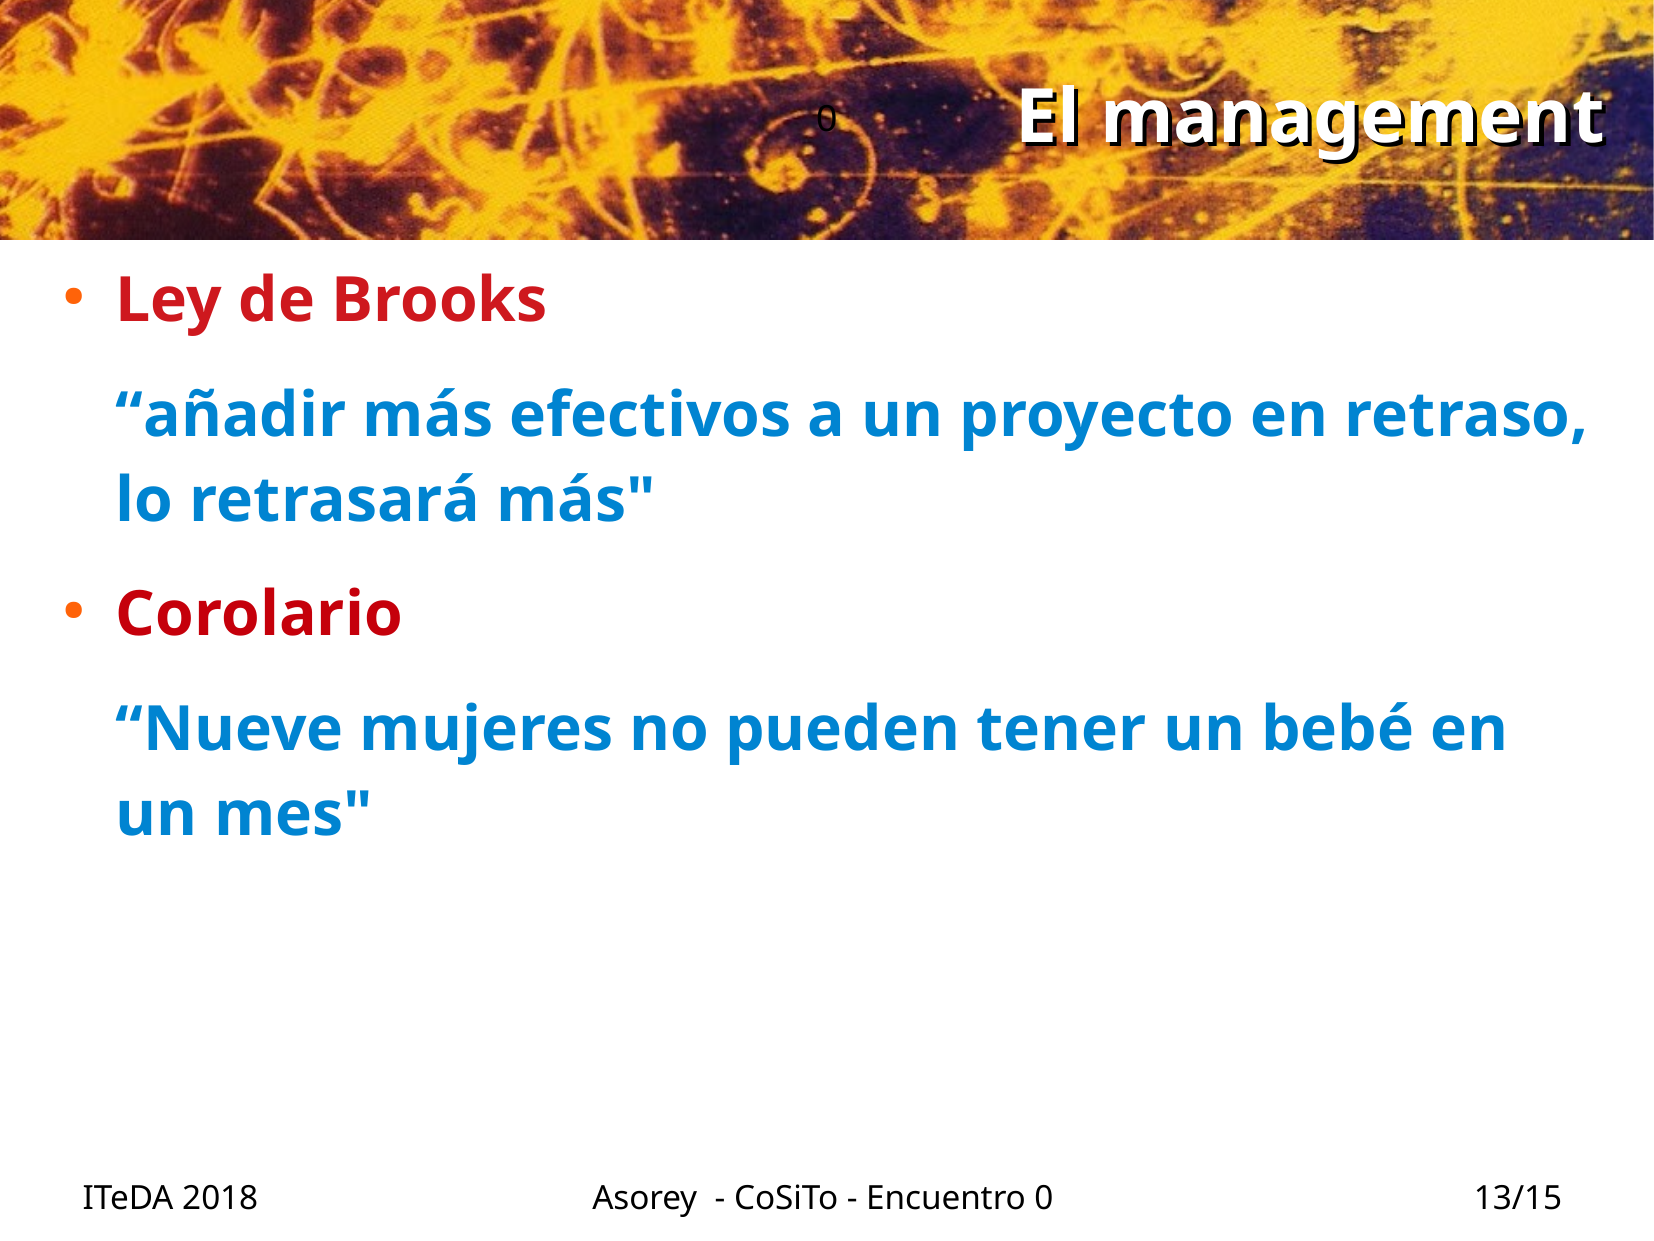

# El management
Ley de Brooks
“añadir más efectivos a un proyecto en retraso, lo retrasará más"
Corolario
“Nueve mujeres no pueden tener un bebé en un mes"
ITeDA 2018
Asorey - CoSiTo - Encuentro 0
13